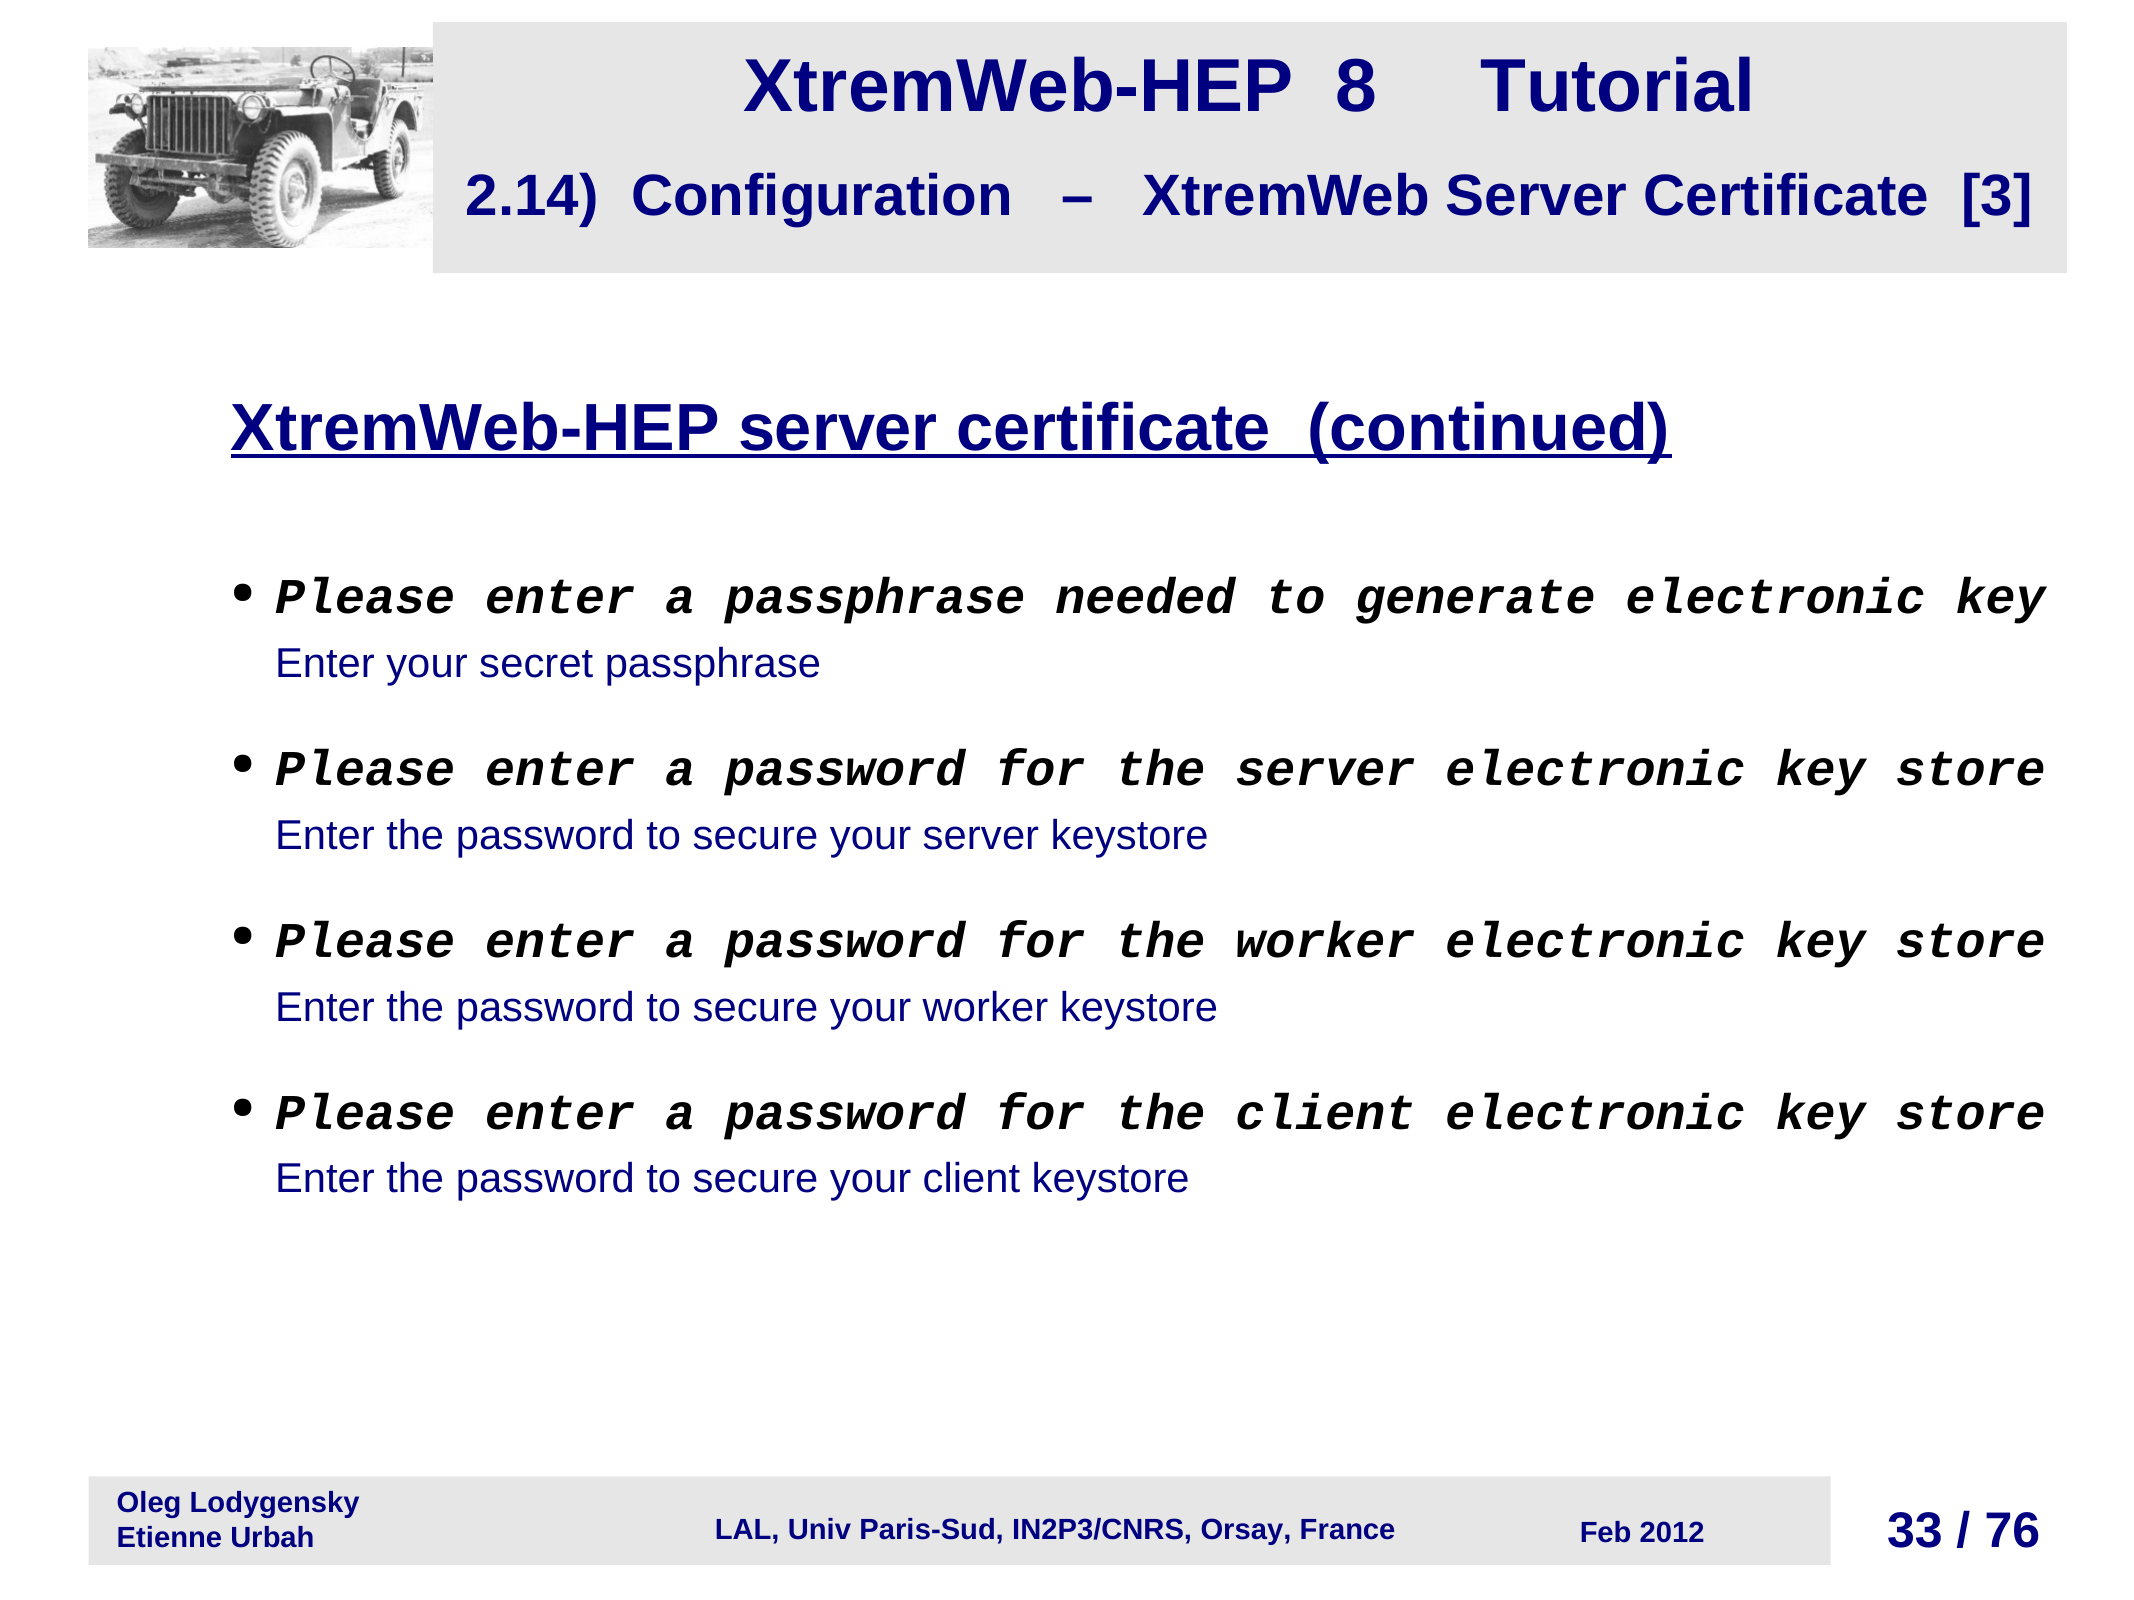

# 2.14) Configuration – XtremWeb Server Certificate [3]
XtremWeb-HEP server certificate (continued)
Please enter a passphrase needed to generate electronic key
Enter your secret passphrase
Please enter a password for the server electronic key store
Enter the password to secure your server keystore
Please enter a password for the worker electronic key store
Enter the password to secure your worker keystore
Please enter a password for the client electronic key store
Enter the password to secure your client keystore
33